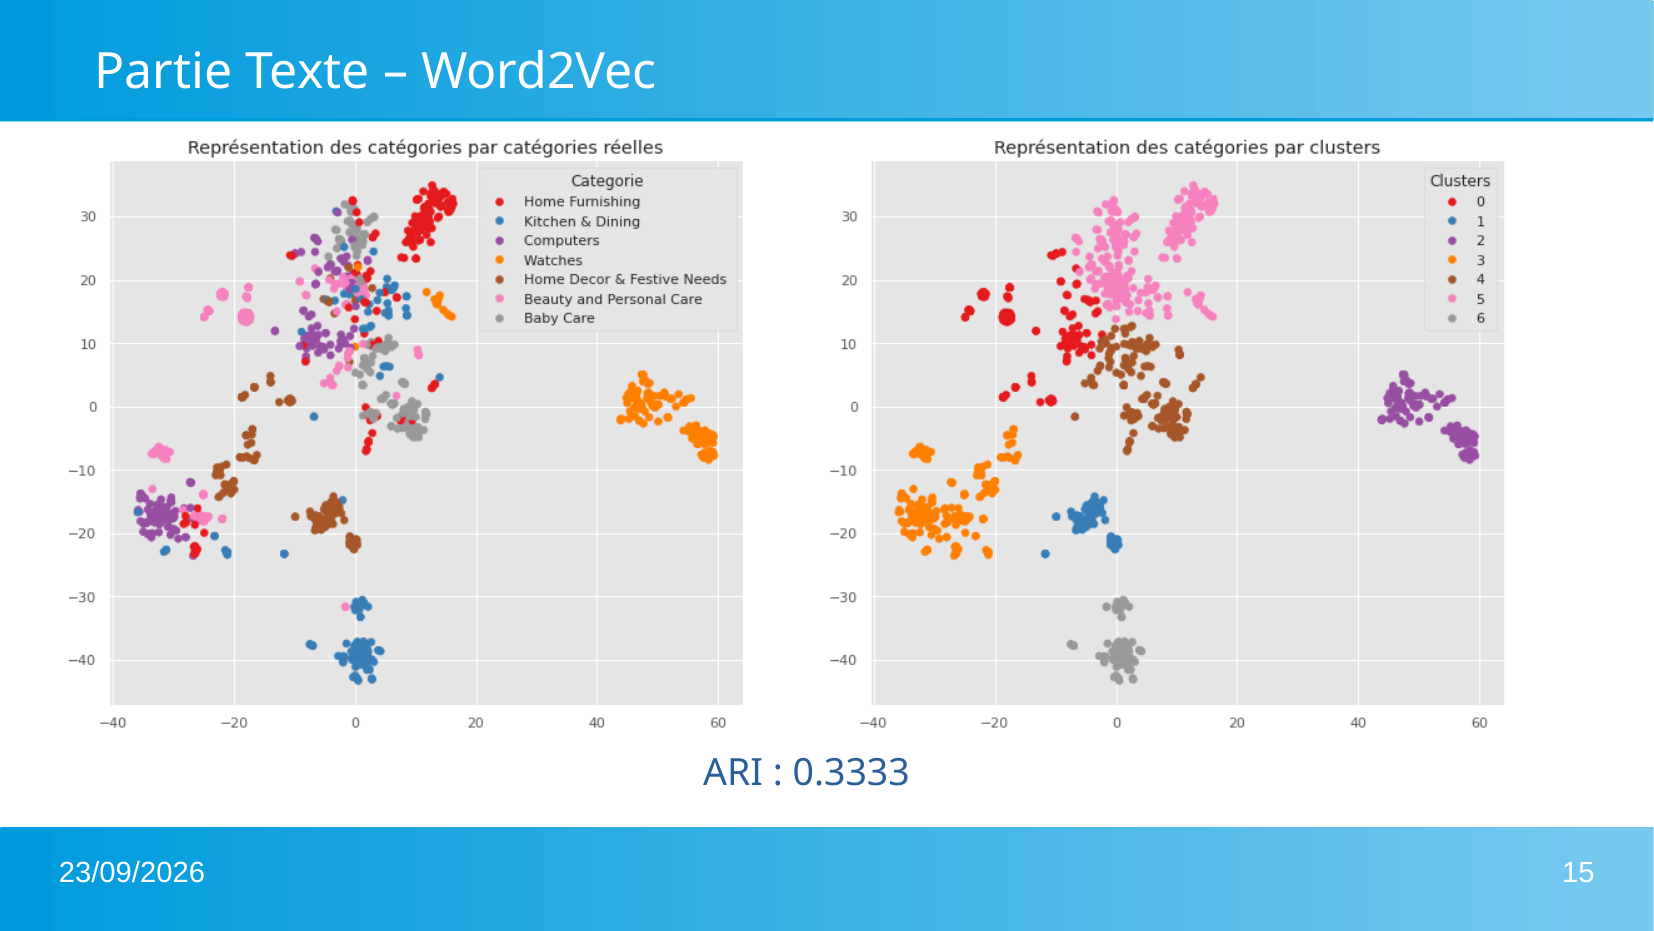

# Partie Texte – Word2Vec
ARI : 0.3333
15